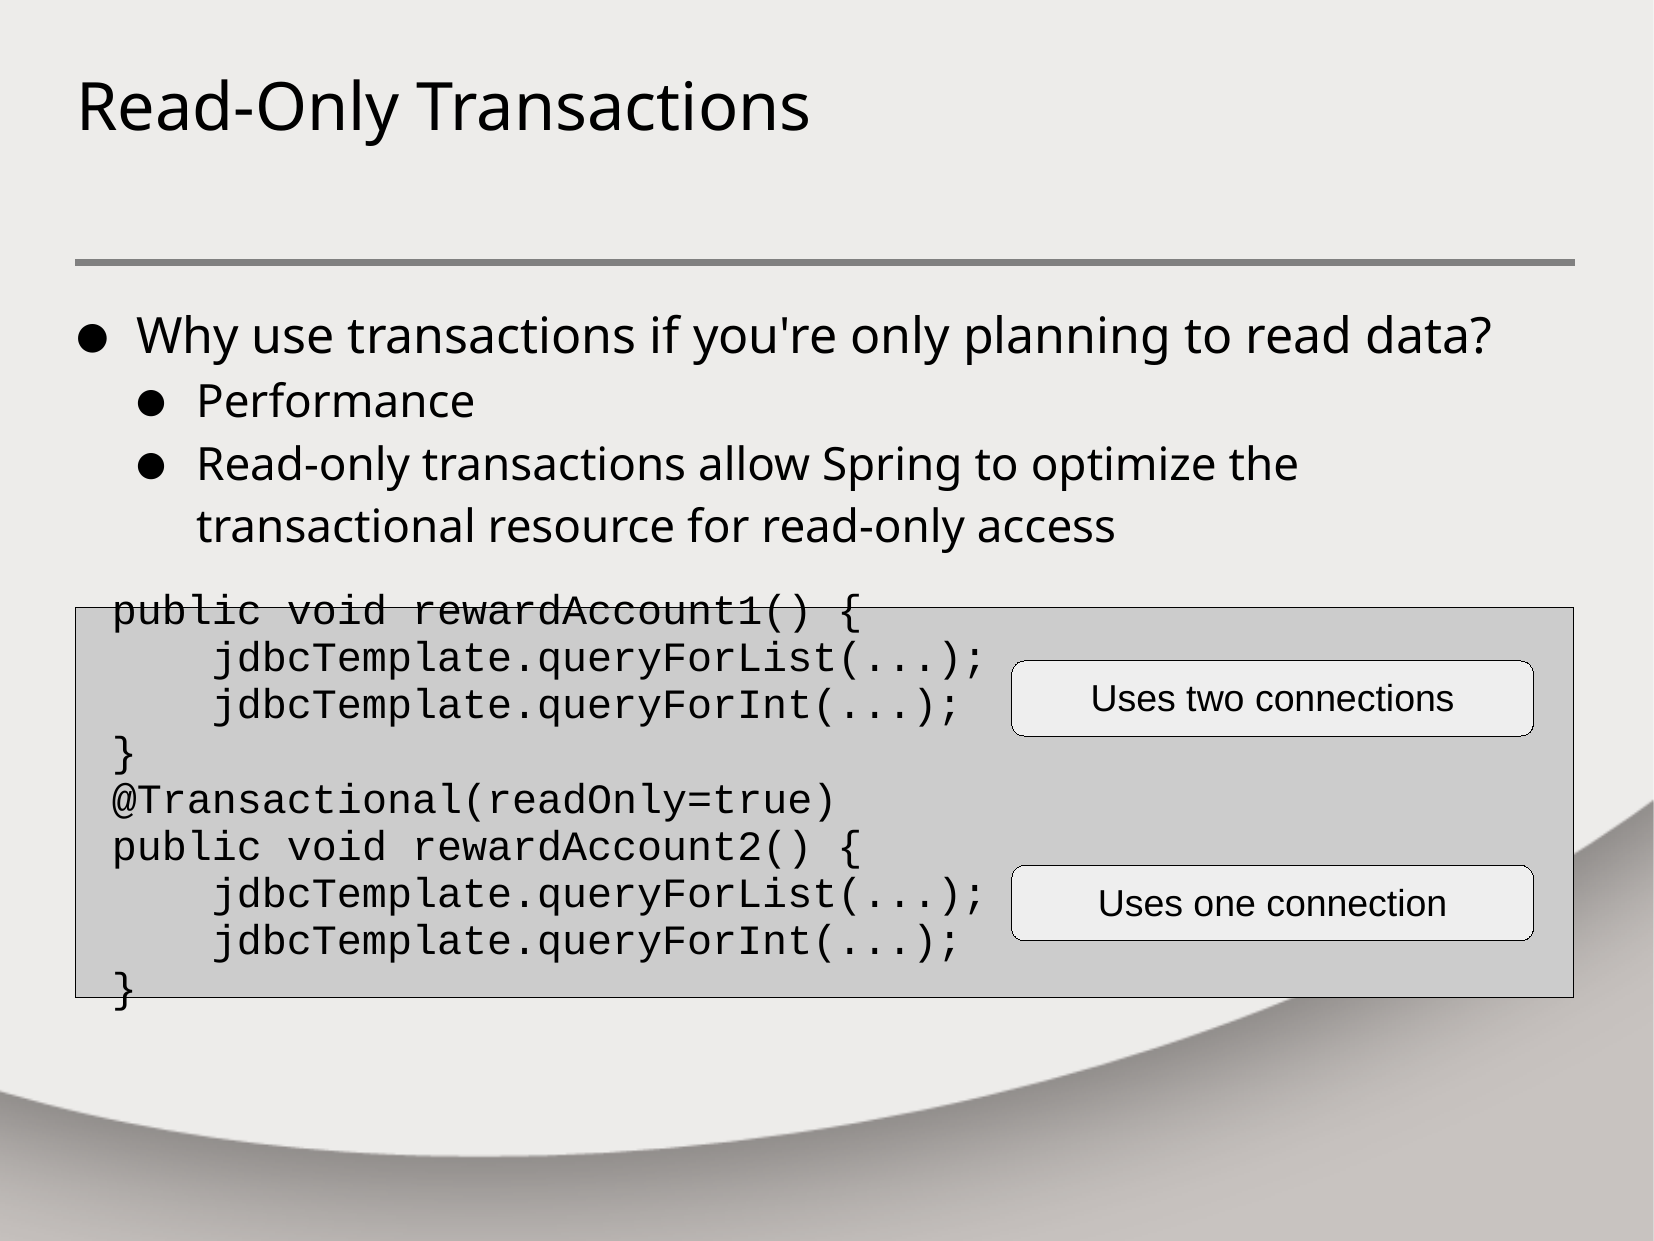

# Read-Only Transactions
Why use transactions if you're only planning to read data?
Performance
Read-only transactions allow Spring to optimize the transactional resource for read-only access
public void rewardAccount1() {
 jdbcTemplate.queryForList(...);
 jdbcTemplate.queryForInt(...);
}
@Transactional(readOnly=true)
public void rewardAccount2() {
 jdbcTemplate.queryForList(...);
 jdbcTemplate.queryForInt(...);
}
Uses two connections
Uses one connection